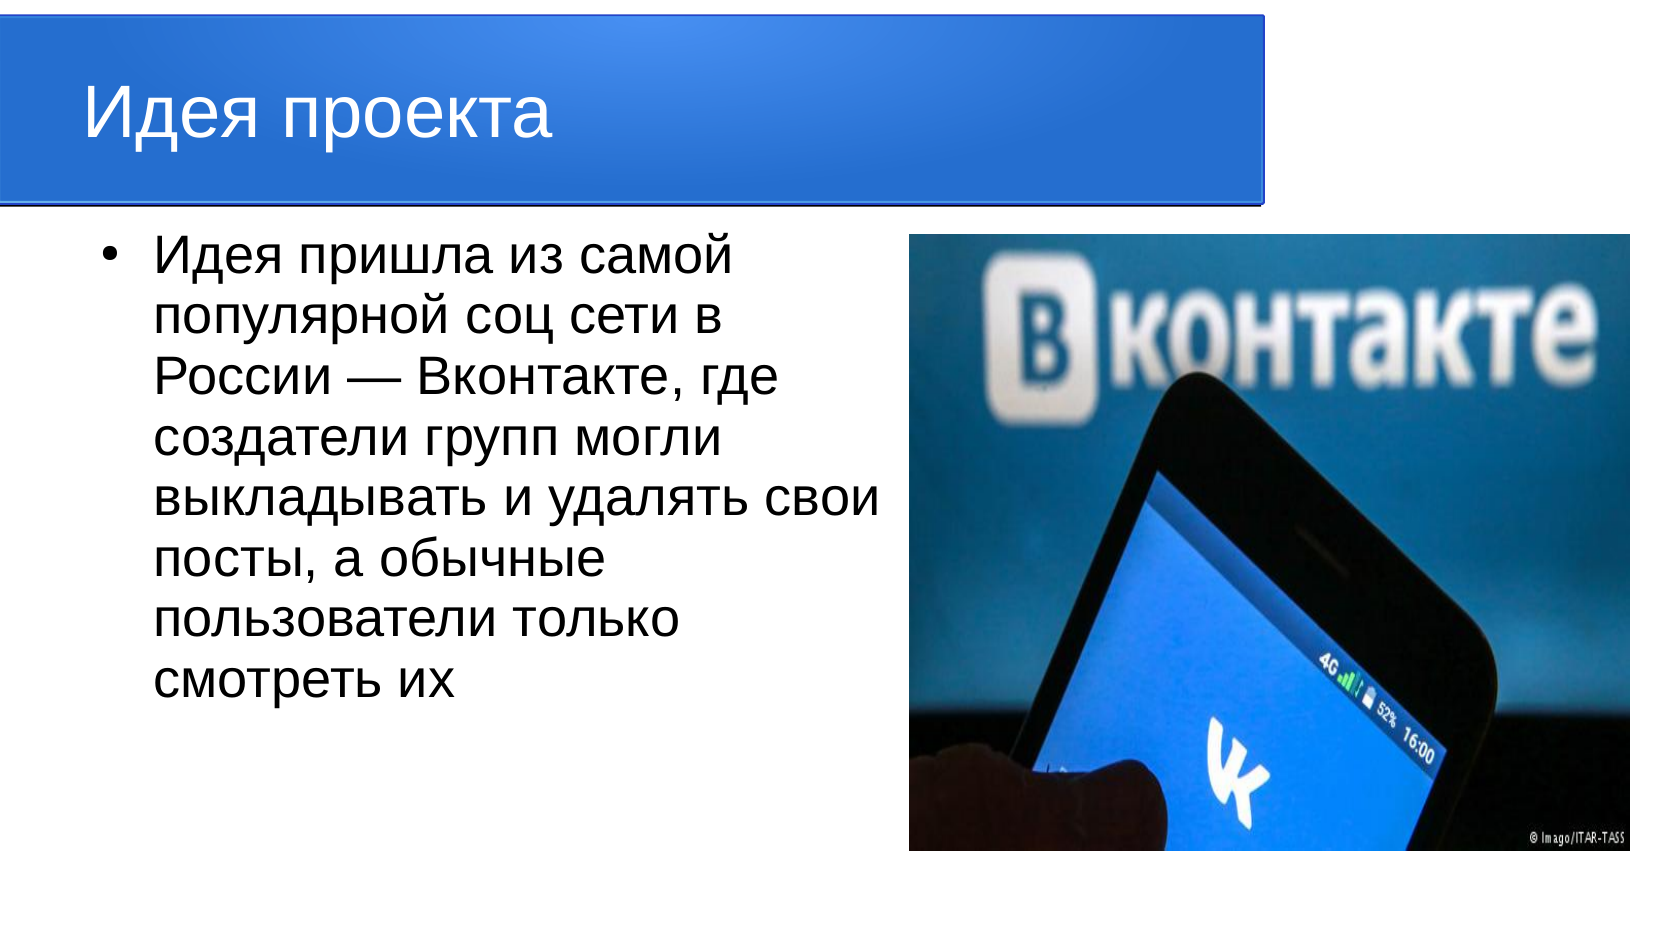

# Идея проекта
Идея пришла из самой популярной соц сети в России — Вконтакте, где создатели групп могли выкладывать и удалять свои посты, а обычные пользователи только смотреть их